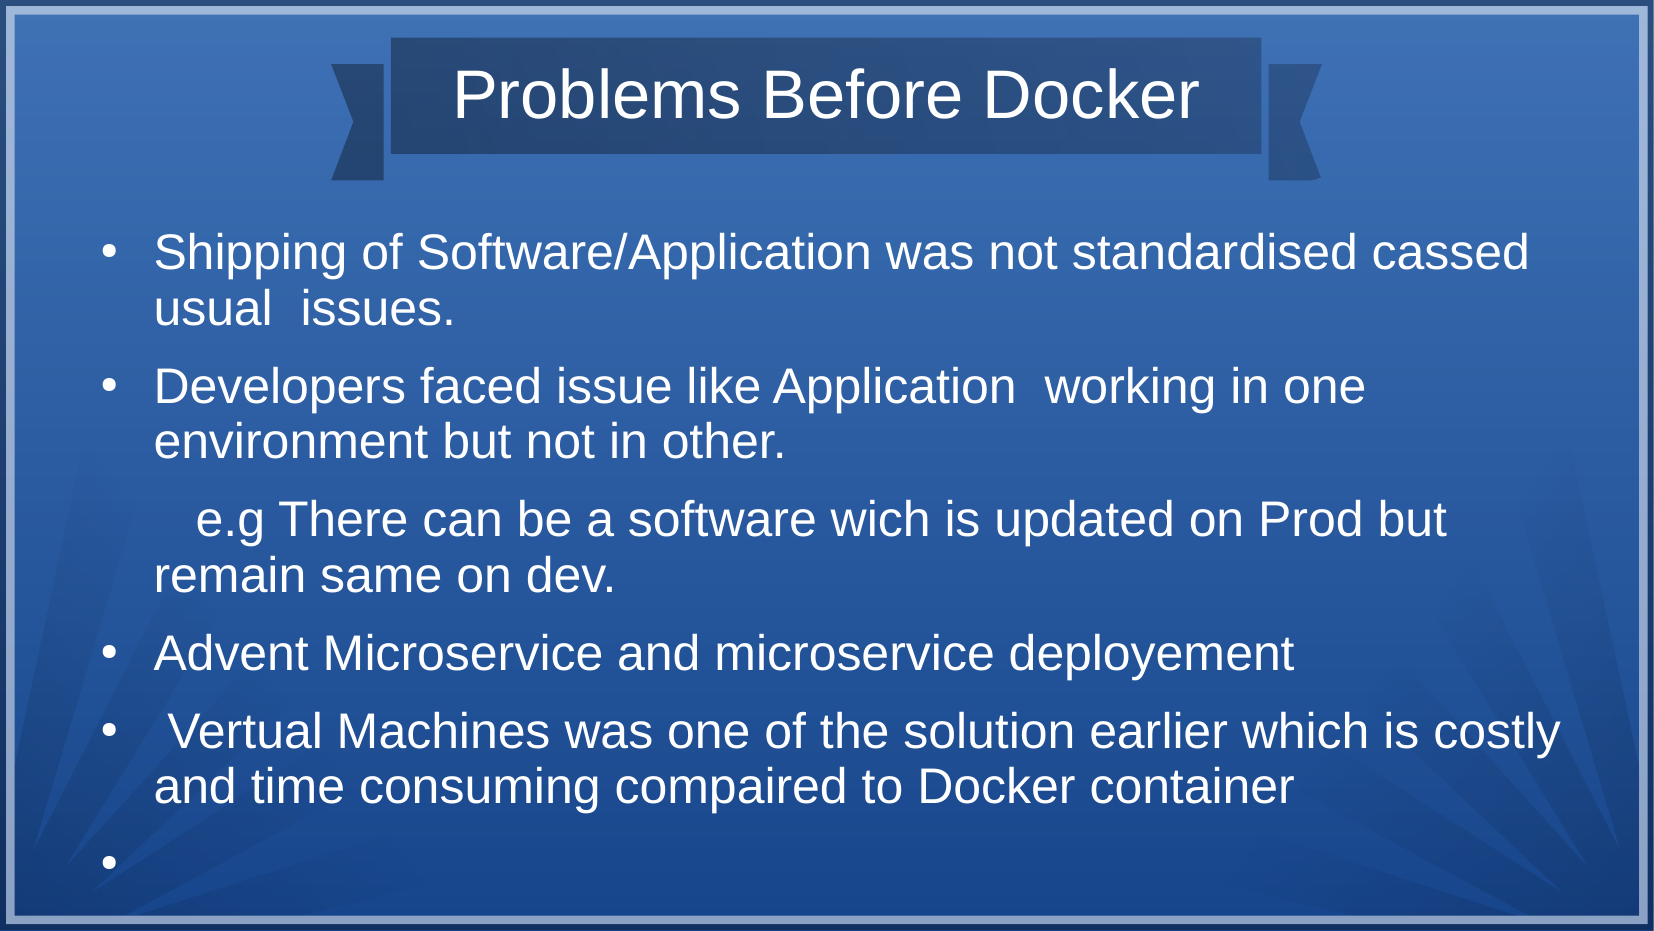

# Problems Before Docker
Shipping of Software/Application was not standardised cassed usual issues.
Developers faced issue like Application working in one environment but not in other.
 e.g There can be a software wich is updated on Prod but remain same on dev.
Advent Microservice and microservice deployement
 Vertual Machines was one of the solution earlier which is costly and time consuming compaired to Docker container